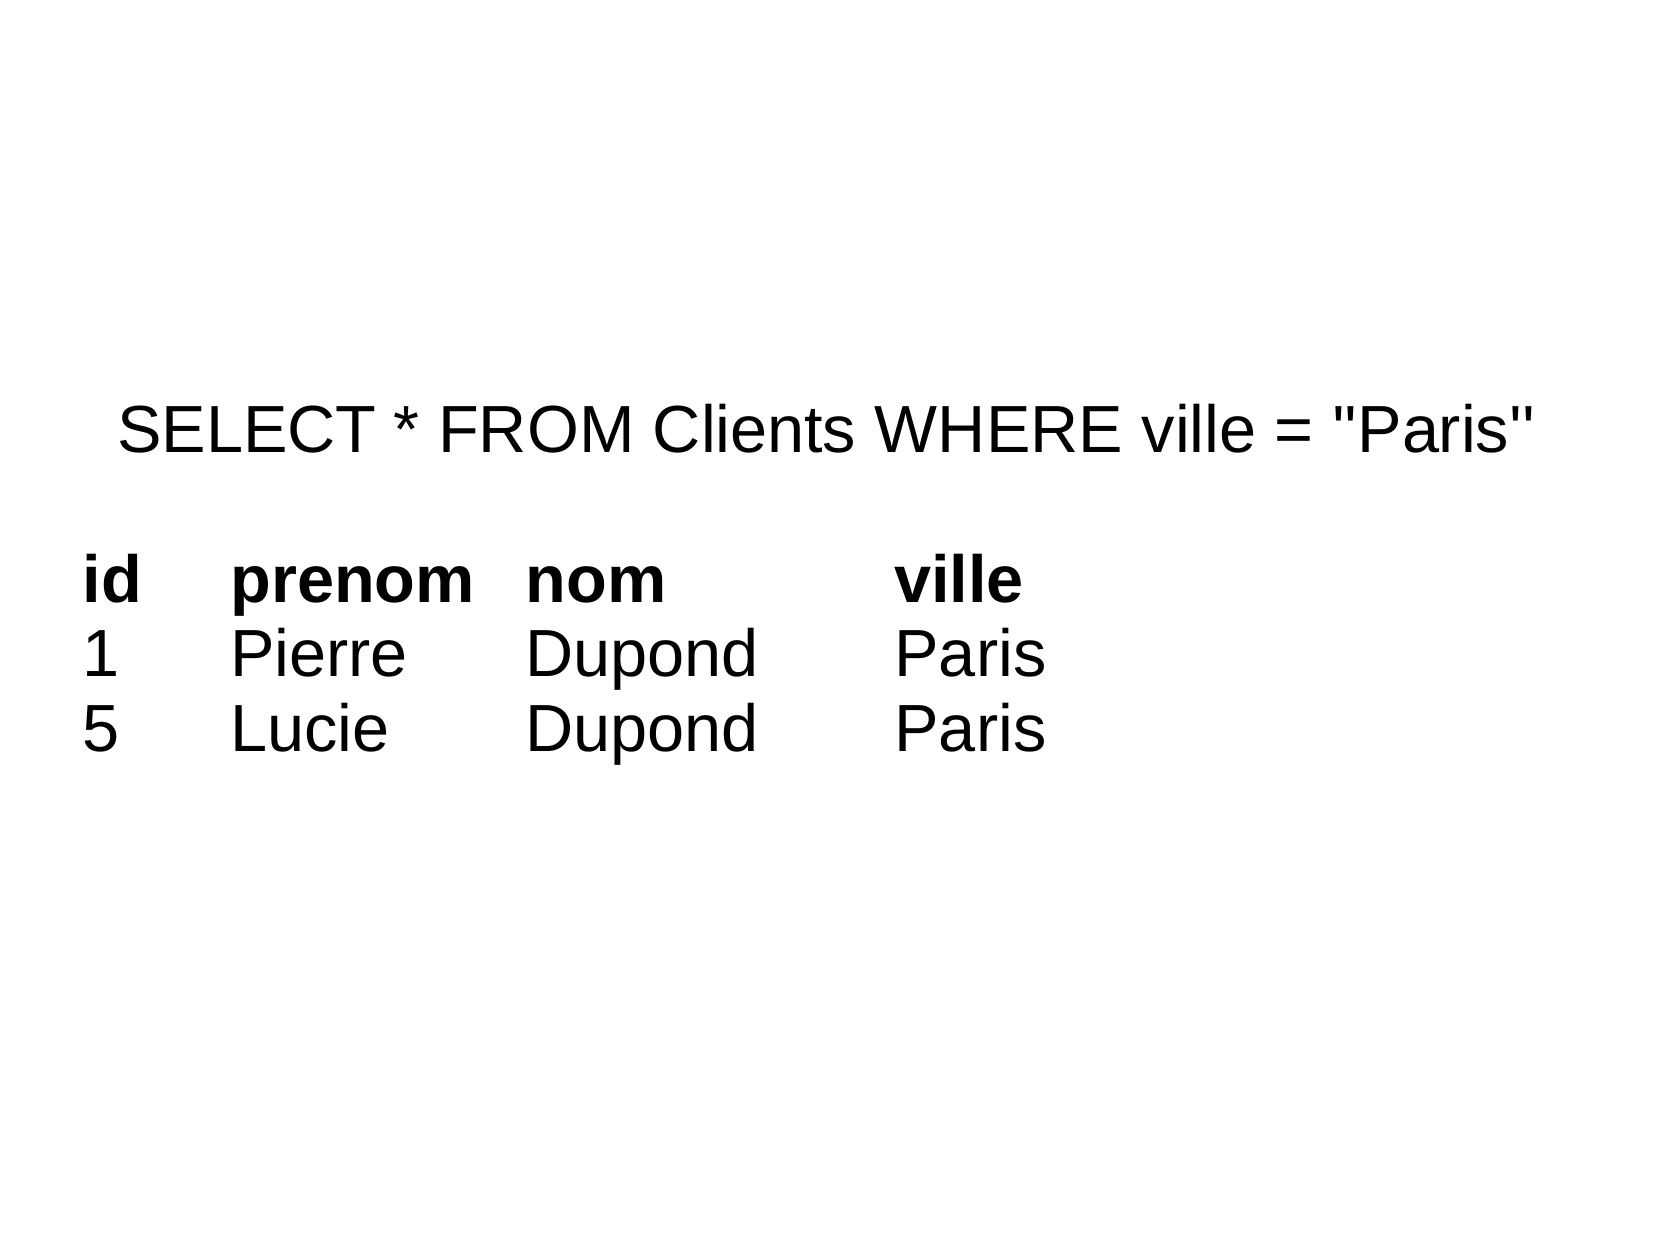

# SELECT * FROM Clients WHERE ville = ''Paris''
id		prenom	nom				ville
1		Pierre		Dupond		Paris
5		Lucie		Dupond		Paris